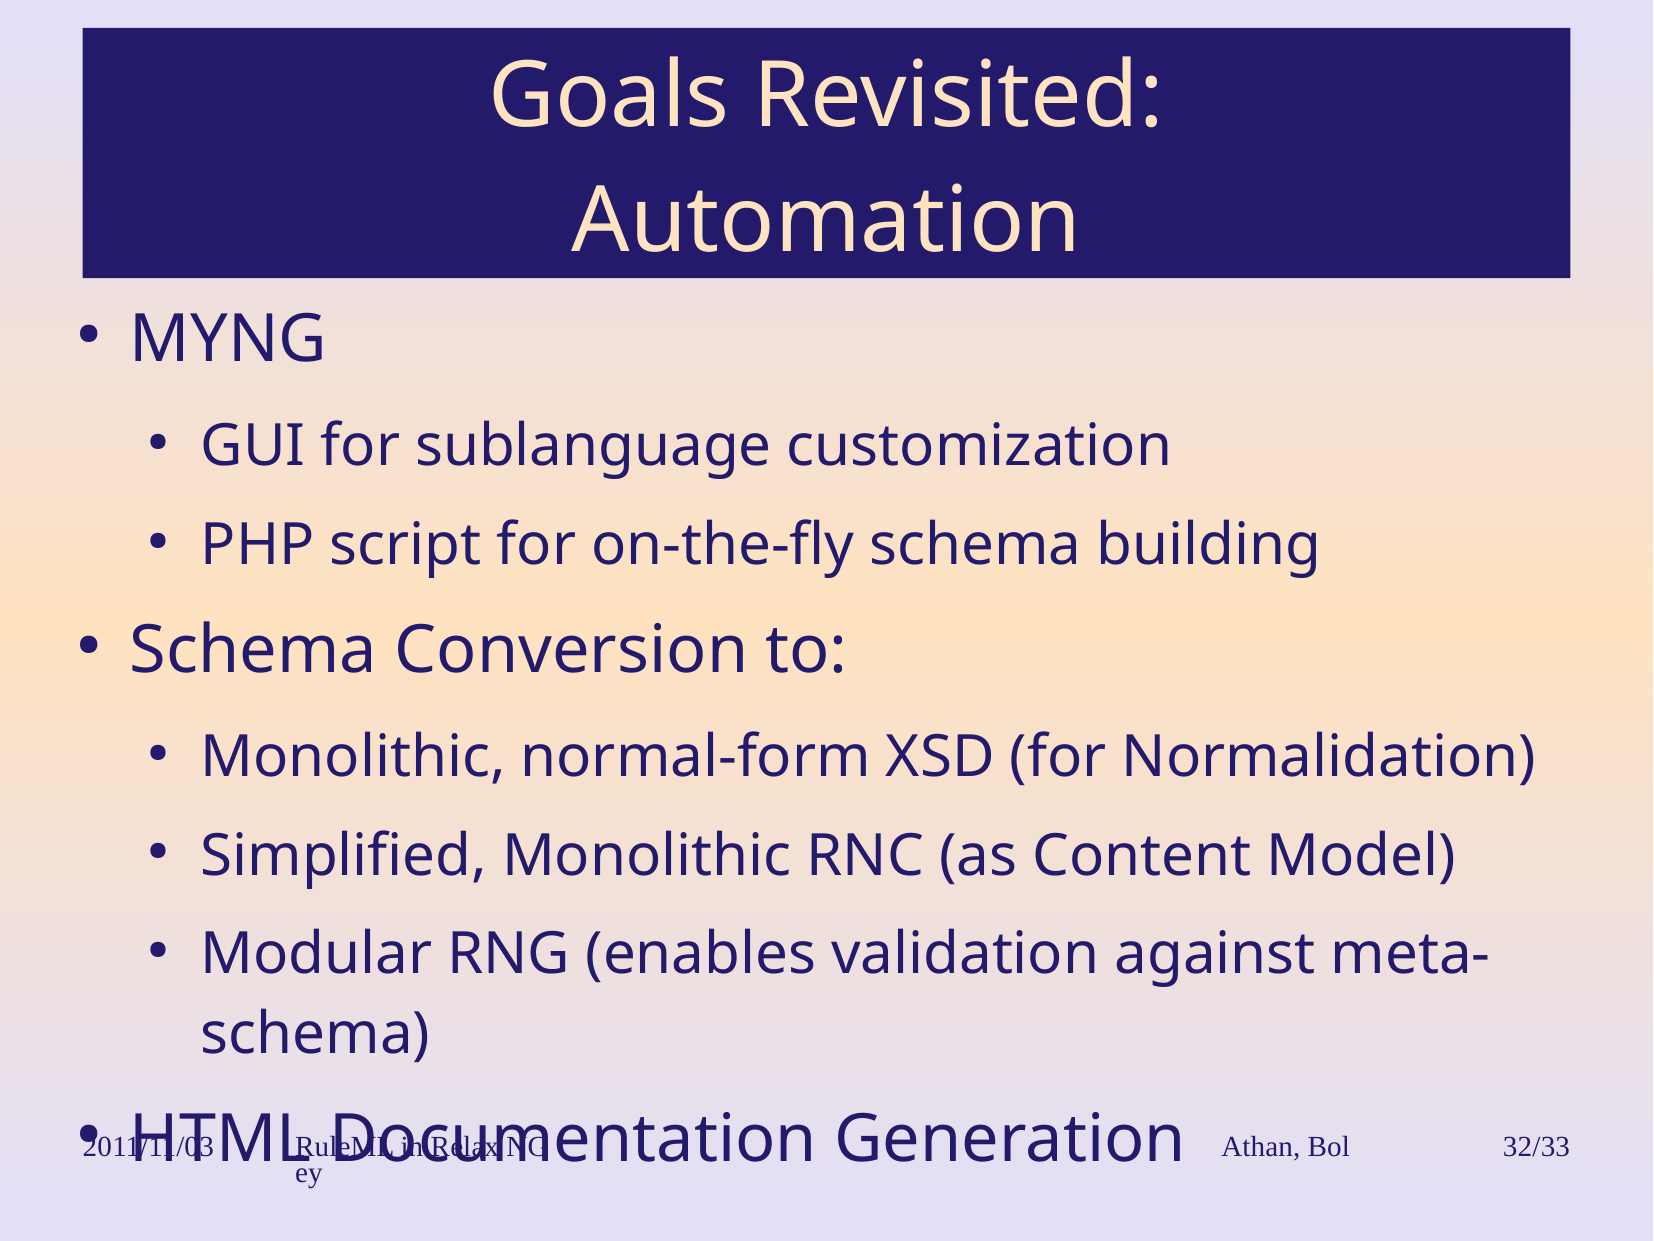

# Goals Revisited: Automation
MYNG
GUI for sublanguage customization
PHP script for on-the-fly schema building
Schema Conversion to:
Monolithic, normal-form XSD (for Normalidation)
Simplified, Monolithic RNC (as Content Model)
Modular RNG (enables validation against meta-schema)
HTML Documentation Generation
2011/11/03
RuleML in Relax NG Athan, Boley
32